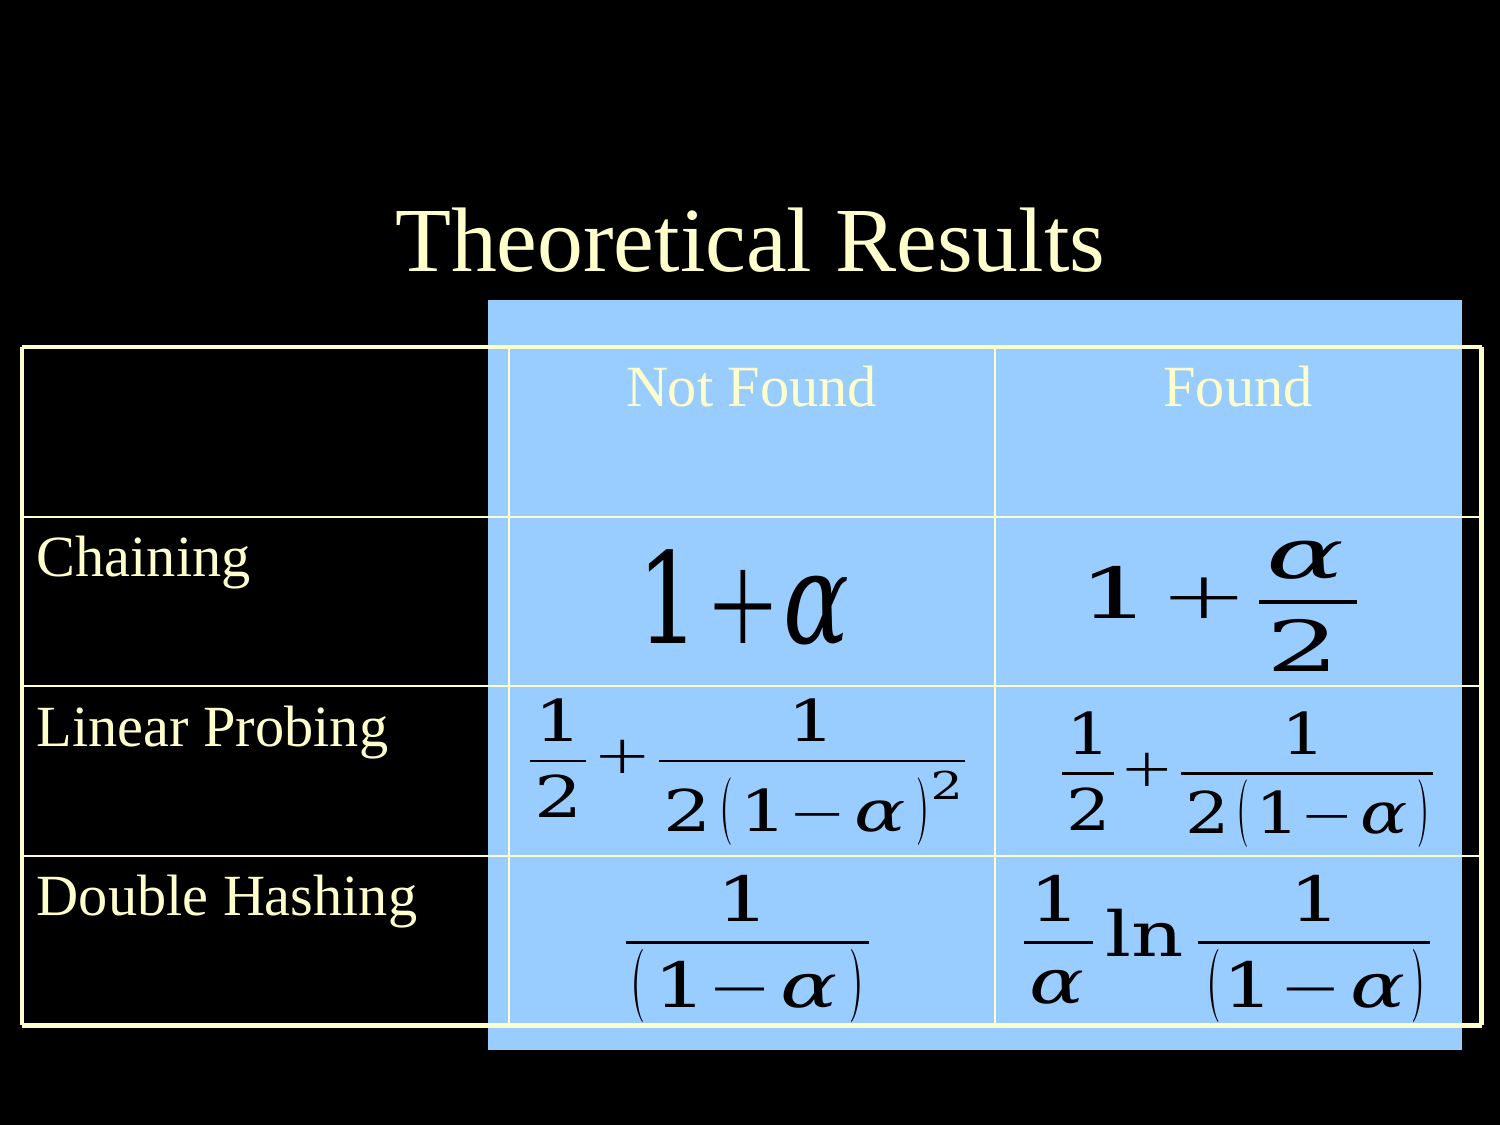

# Theoretical Results
Not Found
Found
Chaining
Linear Probing
Double Hashing